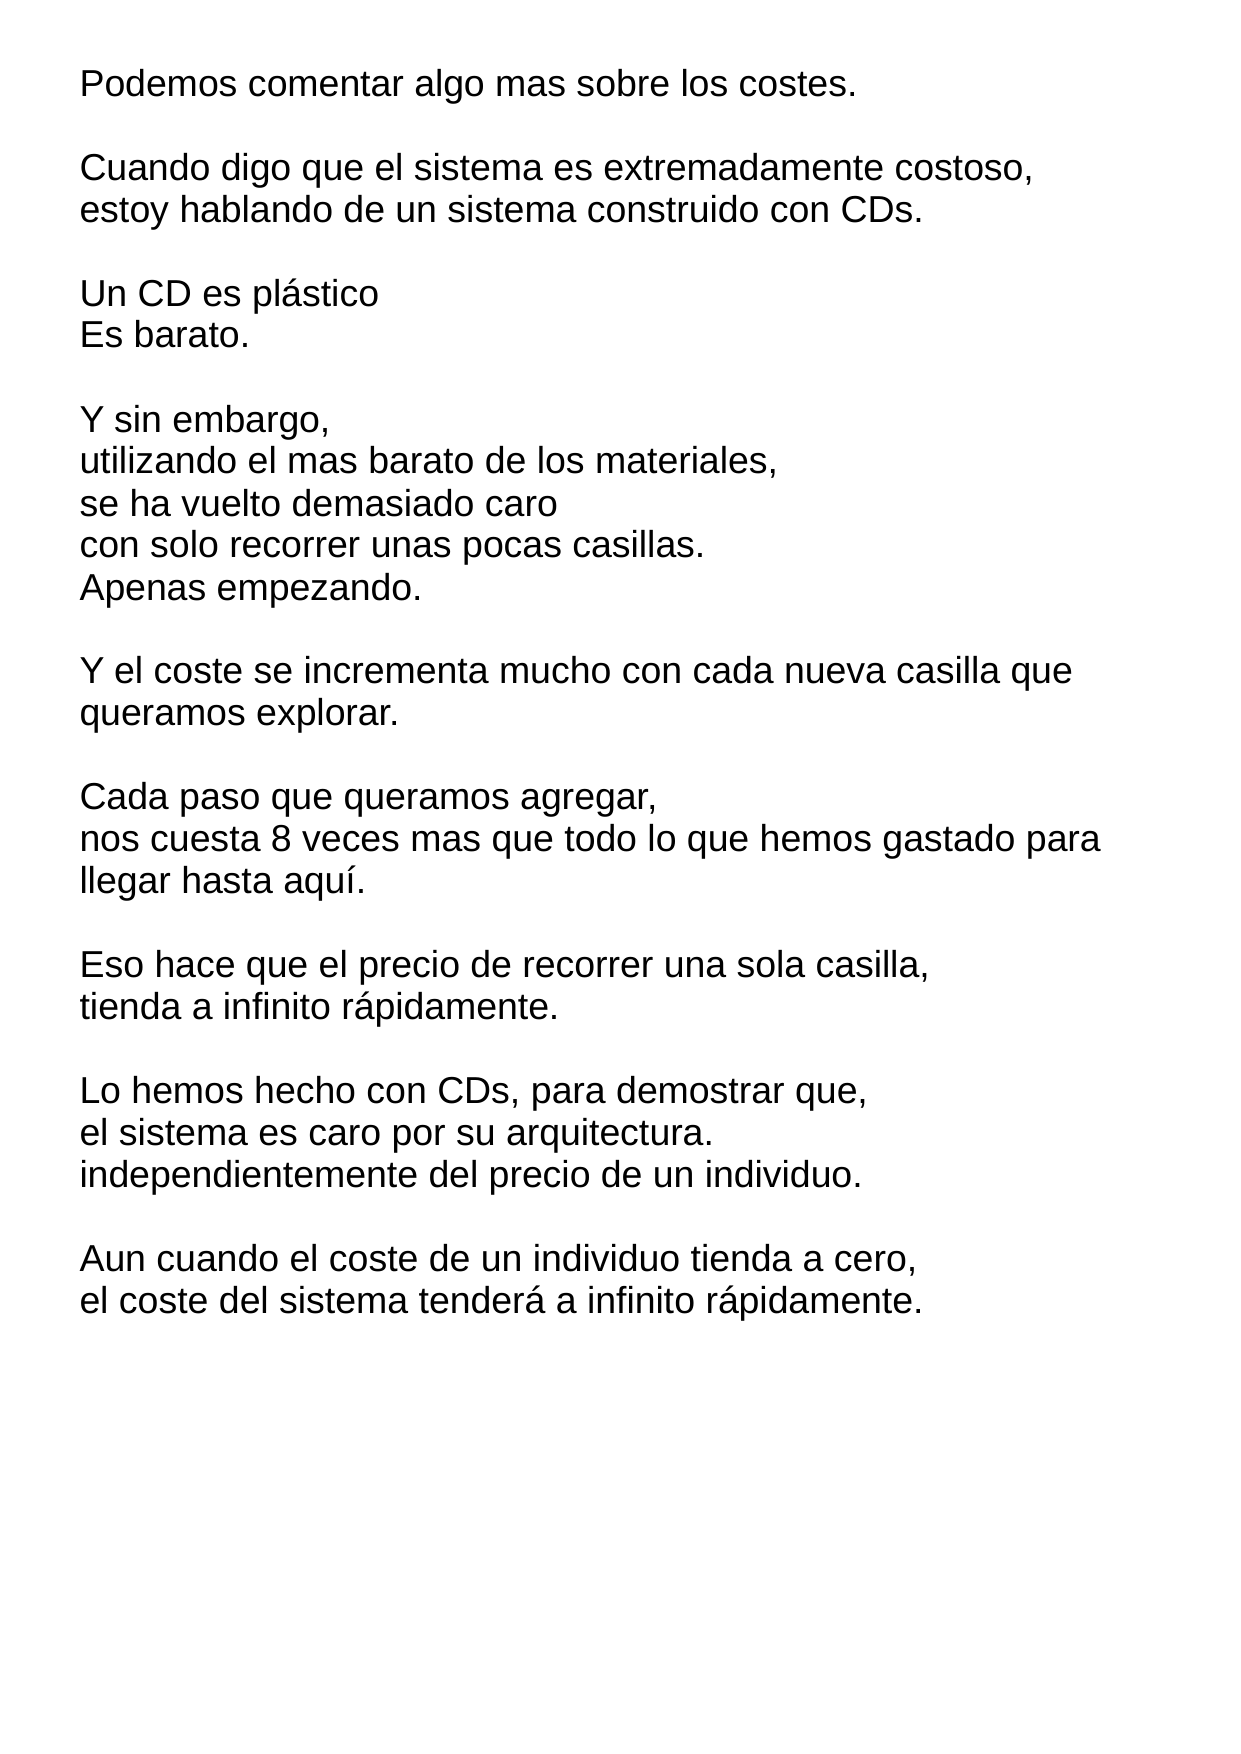

Podemos comentar algo mas sobre los costes.
Cuando digo que el sistema es extremadamente costoso,
estoy hablando de un sistema construido con CDs.
Un CD es plástico
Es barato.
Y sin embargo,
utilizando el mas barato de los materiales,
se ha vuelto demasiado caro
con solo recorrer unas pocas casillas.
Apenas empezando.
Y el coste se incrementa mucho con cada nueva casilla que queramos explorar.
Cada paso que queramos agregar,
nos cuesta 8 veces mas que todo lo que hemos gastado para llegar hasta aquí.
Eso hace que el precio de recorrer una sola casilla,
tienda a infinito rápidamente.
Lo hemos hecho con CDs, para demostrar que,
el sistema es caro por su arquitectura.
independientemente del precio de un individuo.
Aun cuando el coste de un individuo tienda a cero,
el coste del sistema tenderá a infinito rápidamente.